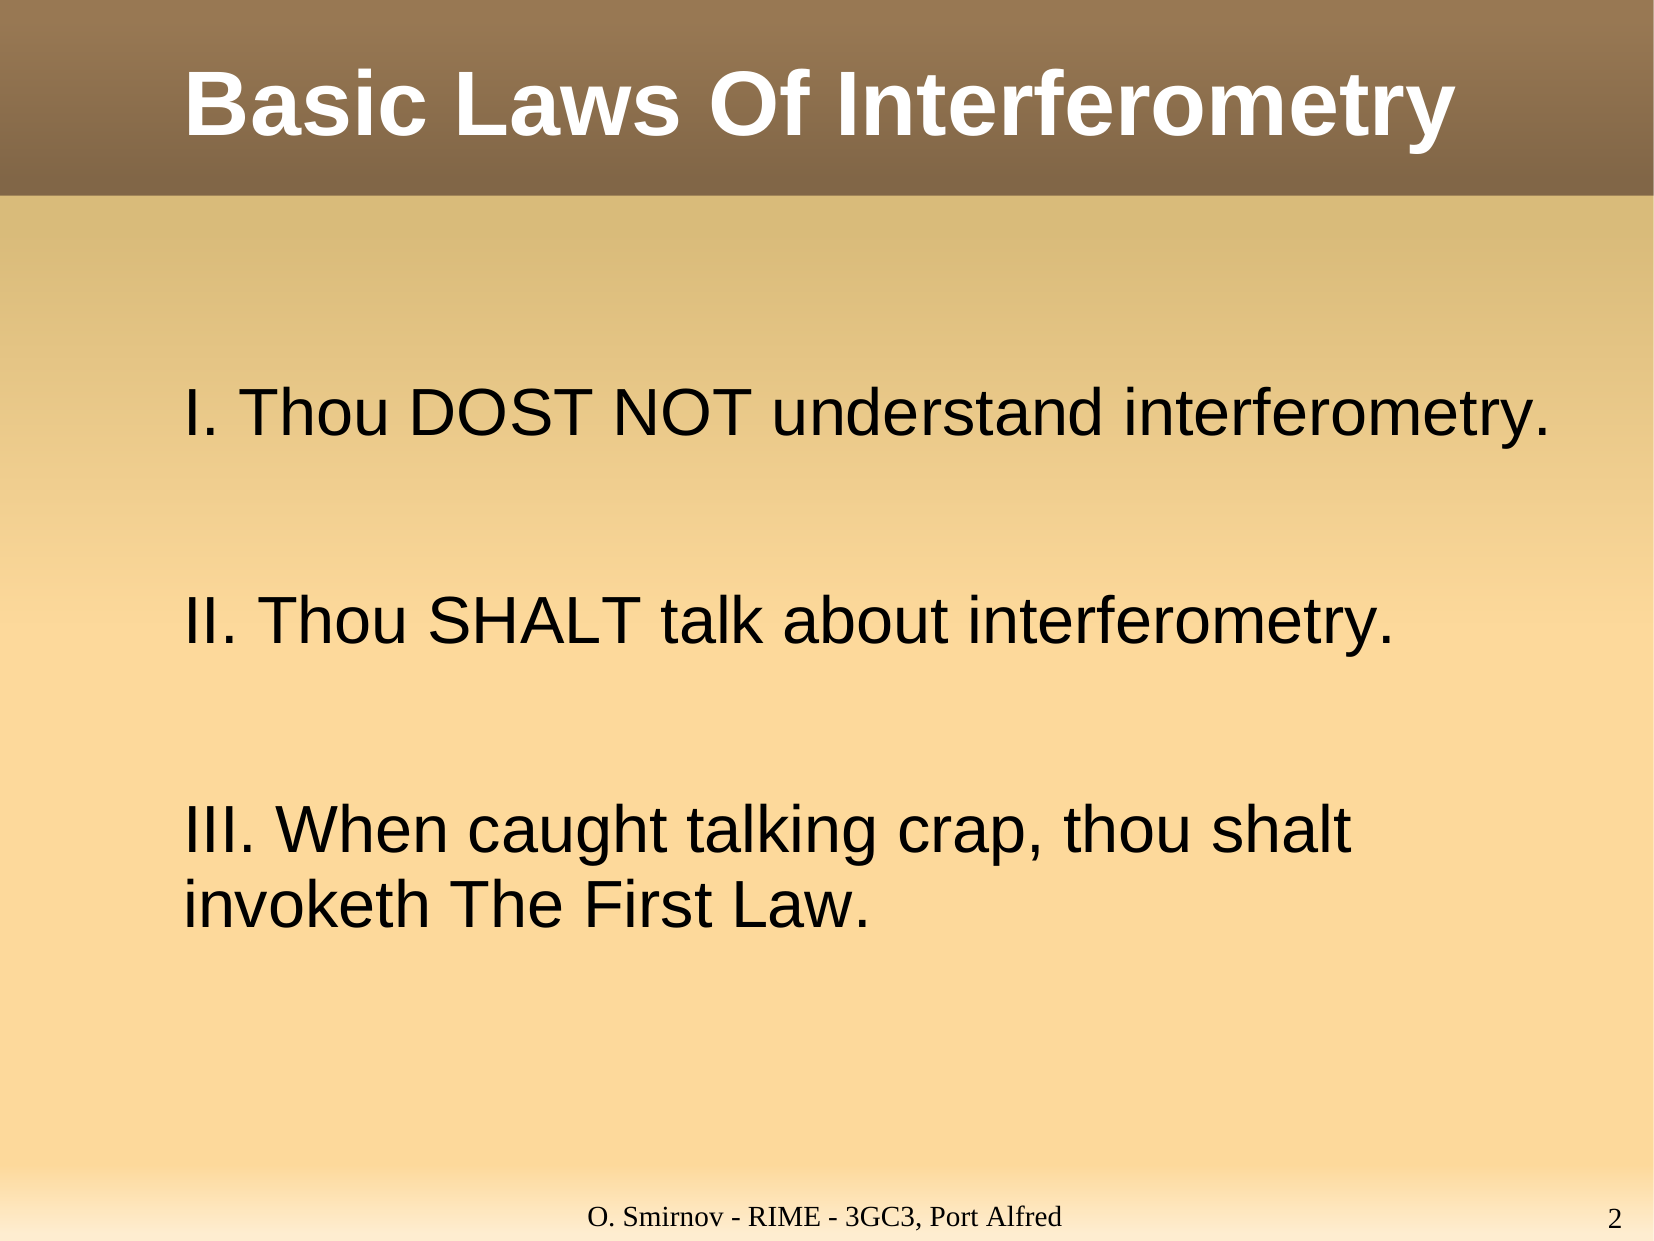

# Basic Laws Of Interferometry
I. Thou DOST NOT understand interferometry.
II. Thou SHALT talk about interferometry.
III. When caught talking crap, thou shalt invoketh The First Law.
O. Smirnov - RIME - 3GC3, Port Alfred
2